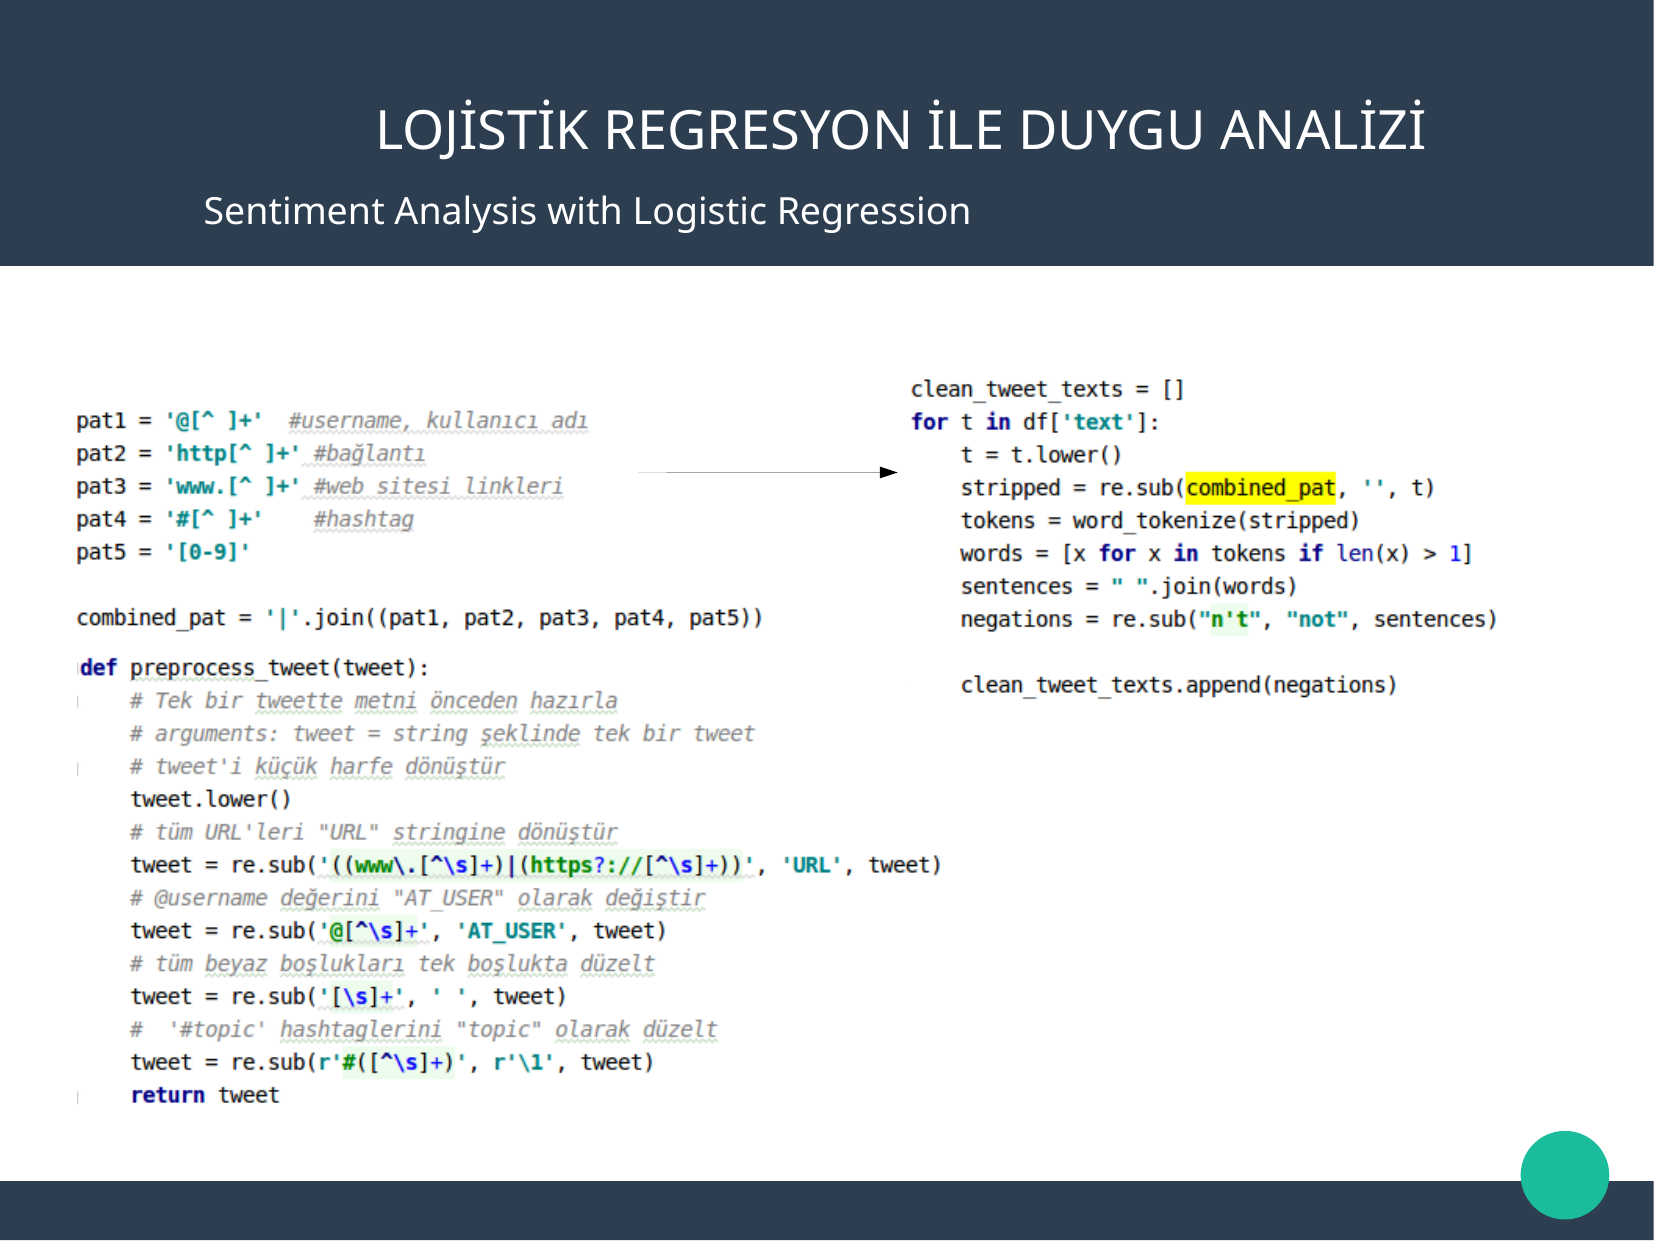

# LOJİSTİK REGRESYON İLE DUYGU ANALİZİ
Preprocessing (Ön işleme)
Sentiment Analysis with Logistic Regression